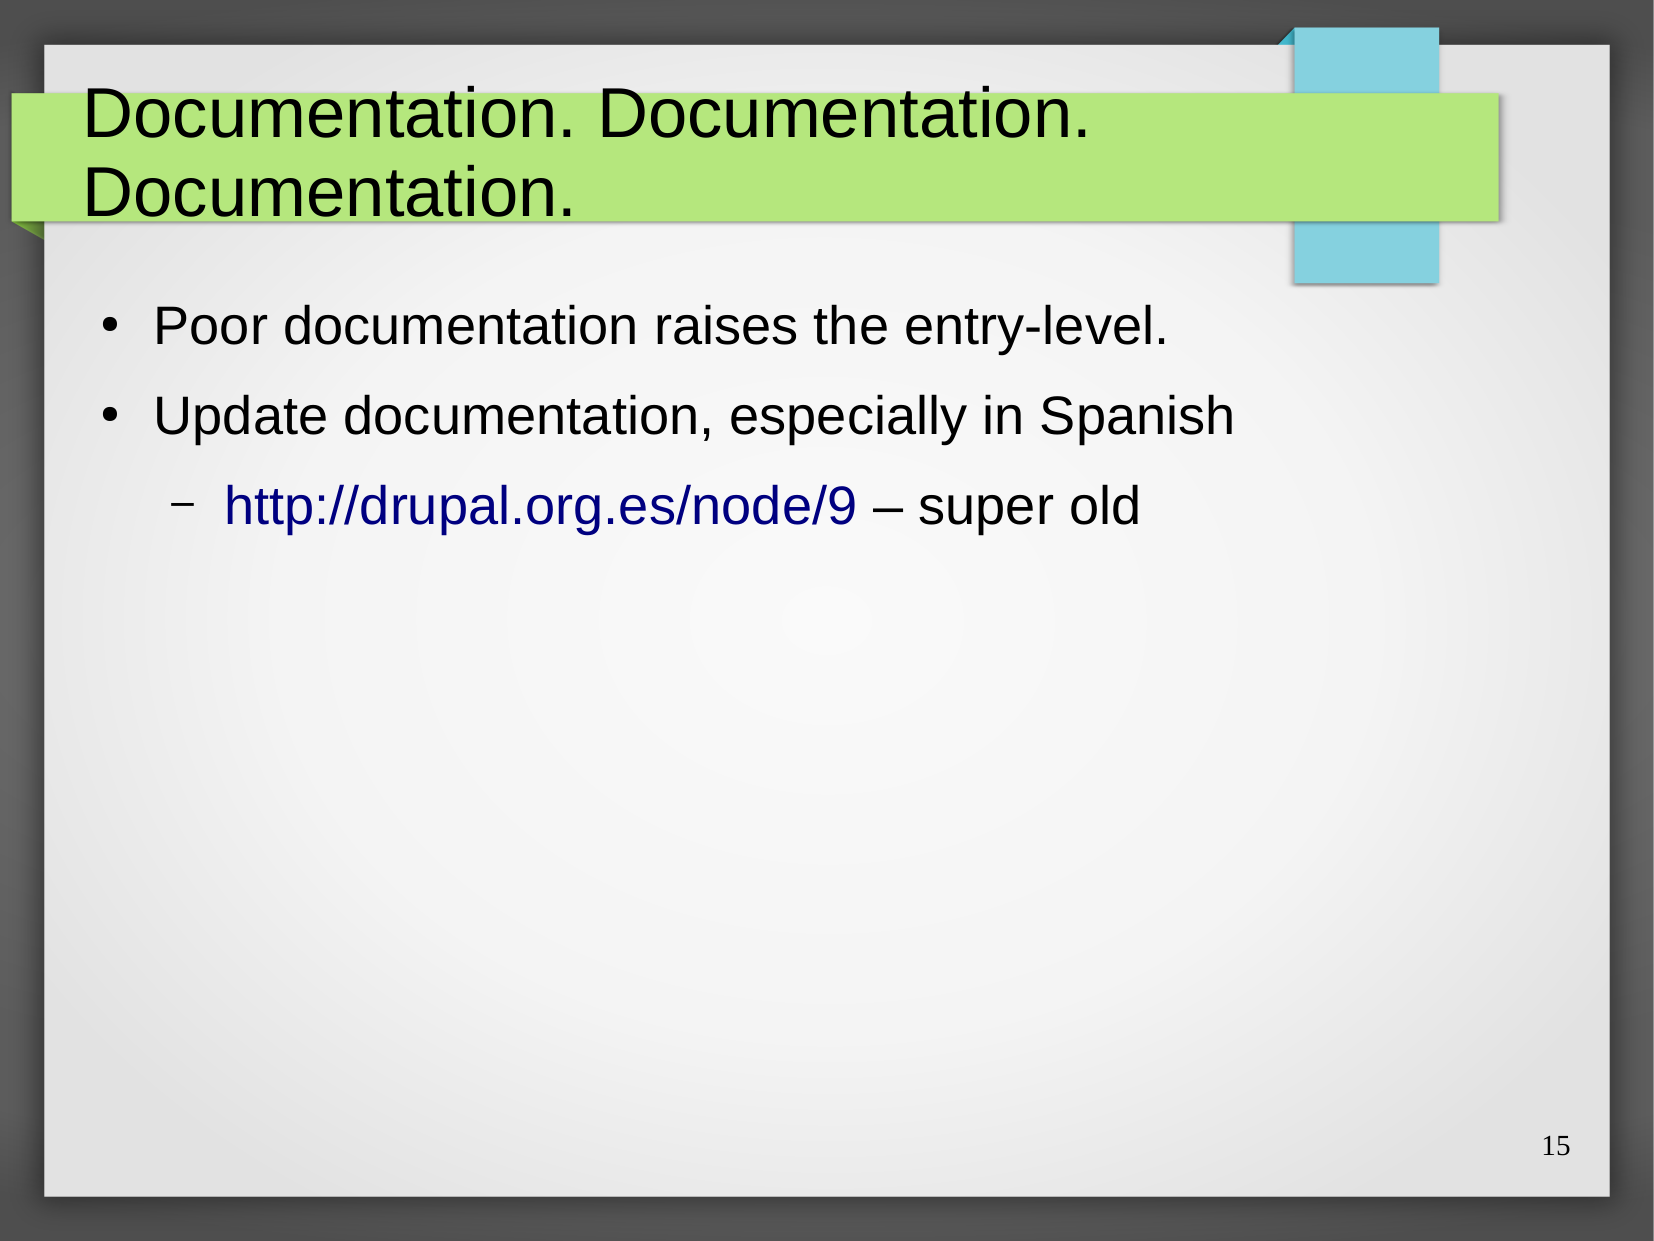

# Documentation. Documentation. Documentation.
Poor documentation raises the entry-level.
Update documentation, especially in Spanish
http://drupal.org.es/node/9 – super old
15